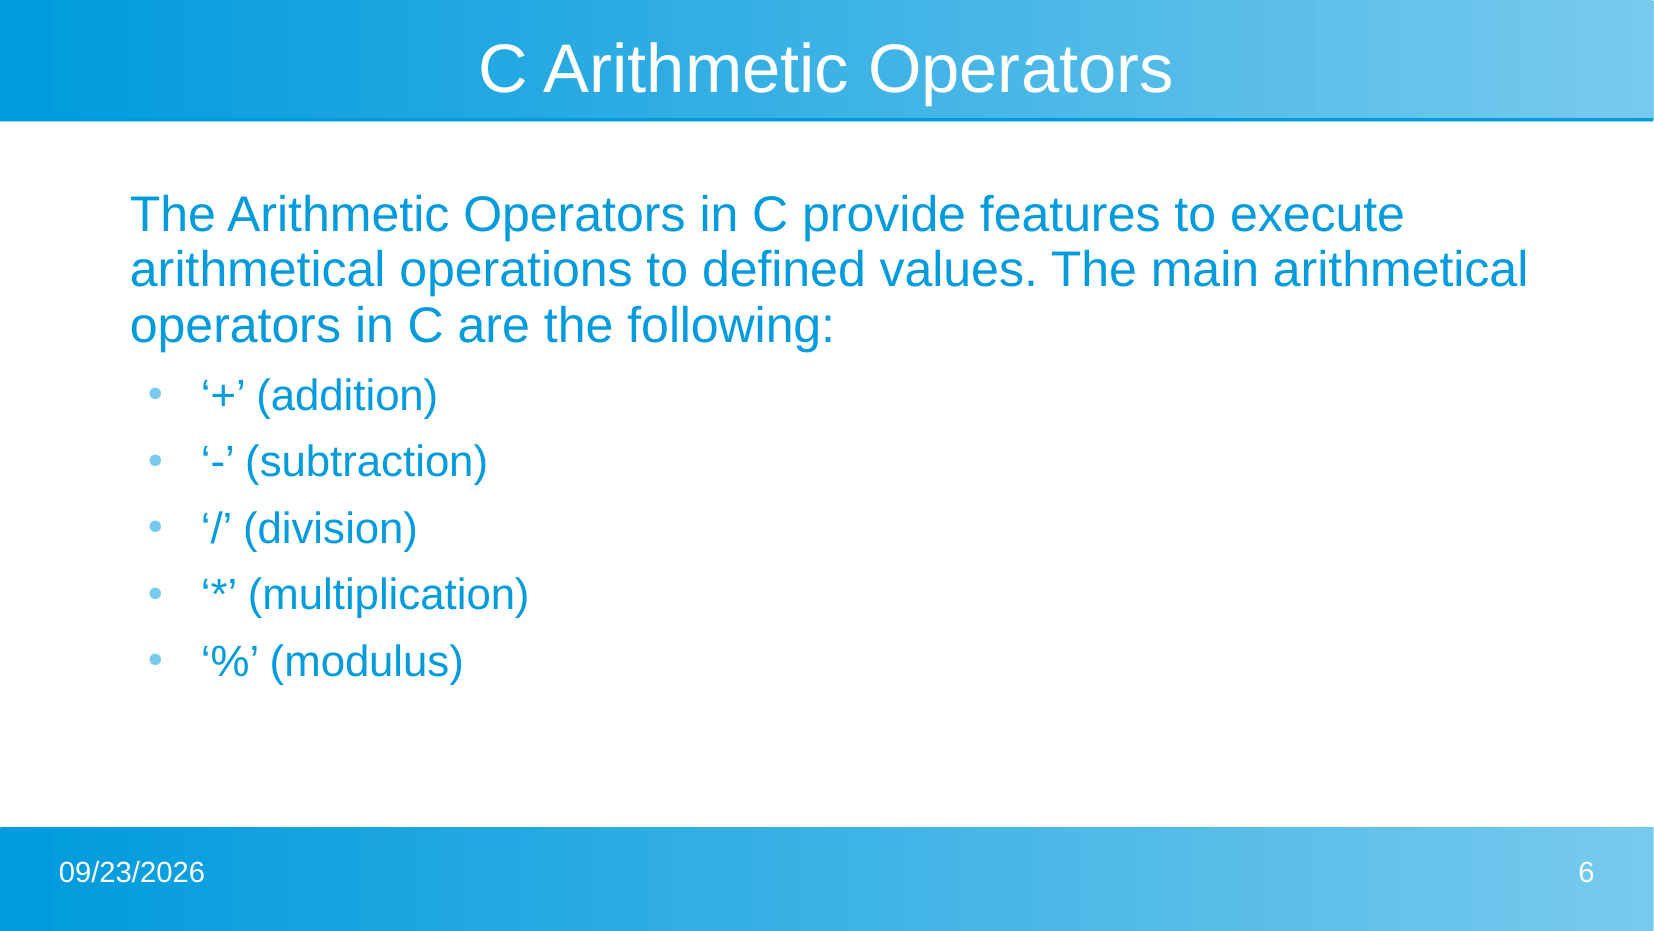

# C Arithmetic Operators
The Arithmetic Operators in C provide features to execute arithmetical operations to defined values. The main arithmetical operators in C are the following:
‘+’ (addition)
‘-’ (subtraction)
‘/’ (division)
‘*’ (multiplication)
‘%’ (modulus)
6